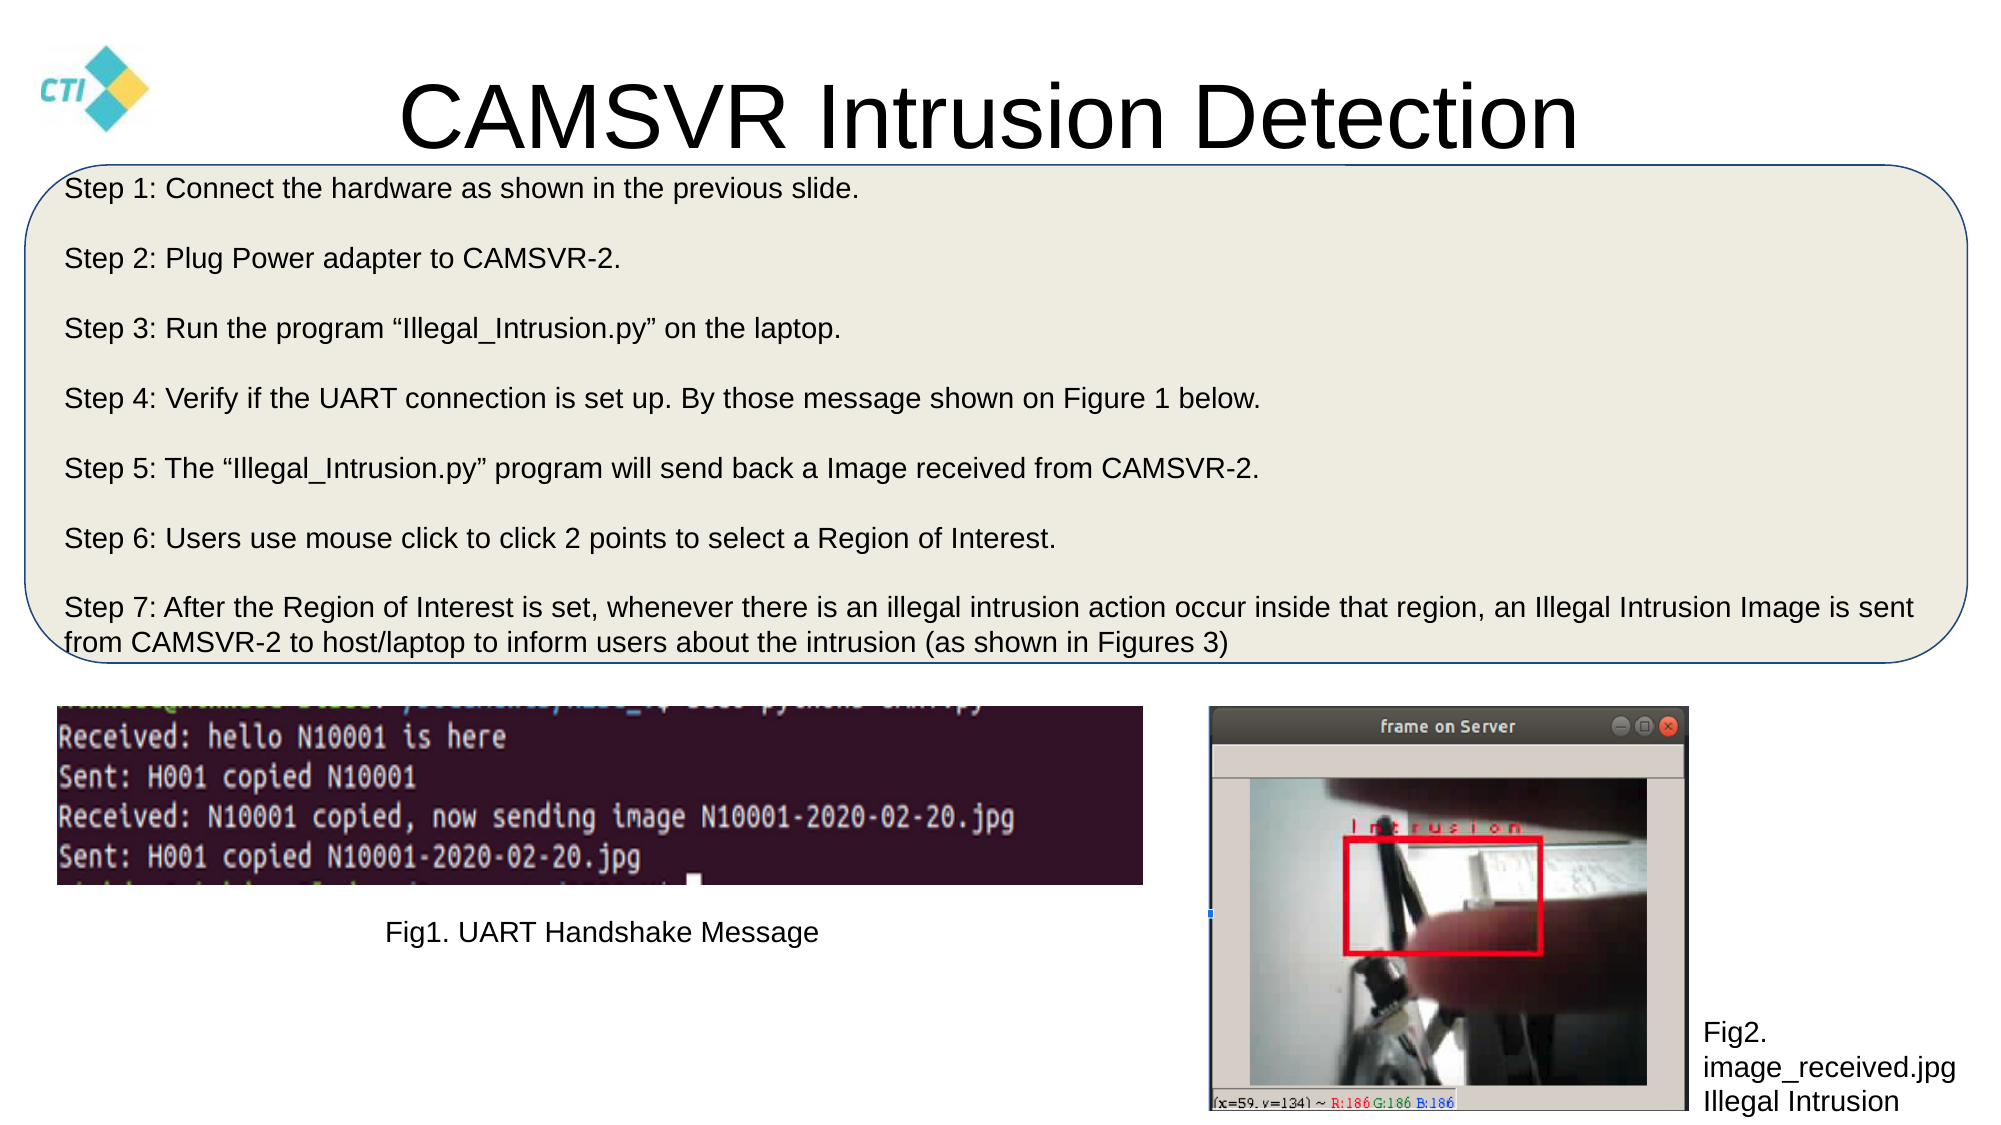

CAMSVR Intrusion Detection
Step 1: Connect the hardware as shown in the previous slide.
Step 2: Plug Power adapter to CAMSVR-2.
Step 3: Run the program “Illegal_Intrusion.py” on the laptop.
Step 4: Verify if the UART connection is set up. By those message shown on Figure 1 below.
Step 5: The “Illegal_Intrusion.py” program will send back a Image received from CAMSVR-2.
Step 6: Users use mouse click to click 2 points to select a Region of Interest.
Step 7: After the Region of Interest is set, whenever there is an illegal intrusion action occur inside that region, an Illegal Intrusion Image is sent from CAMSVR-2 to host/laptop to inform users about the intrusion (as shown in Figures 3)
Fig1. UART Handshake Message
Fig2. image_received.jpg Illegal Intrusion